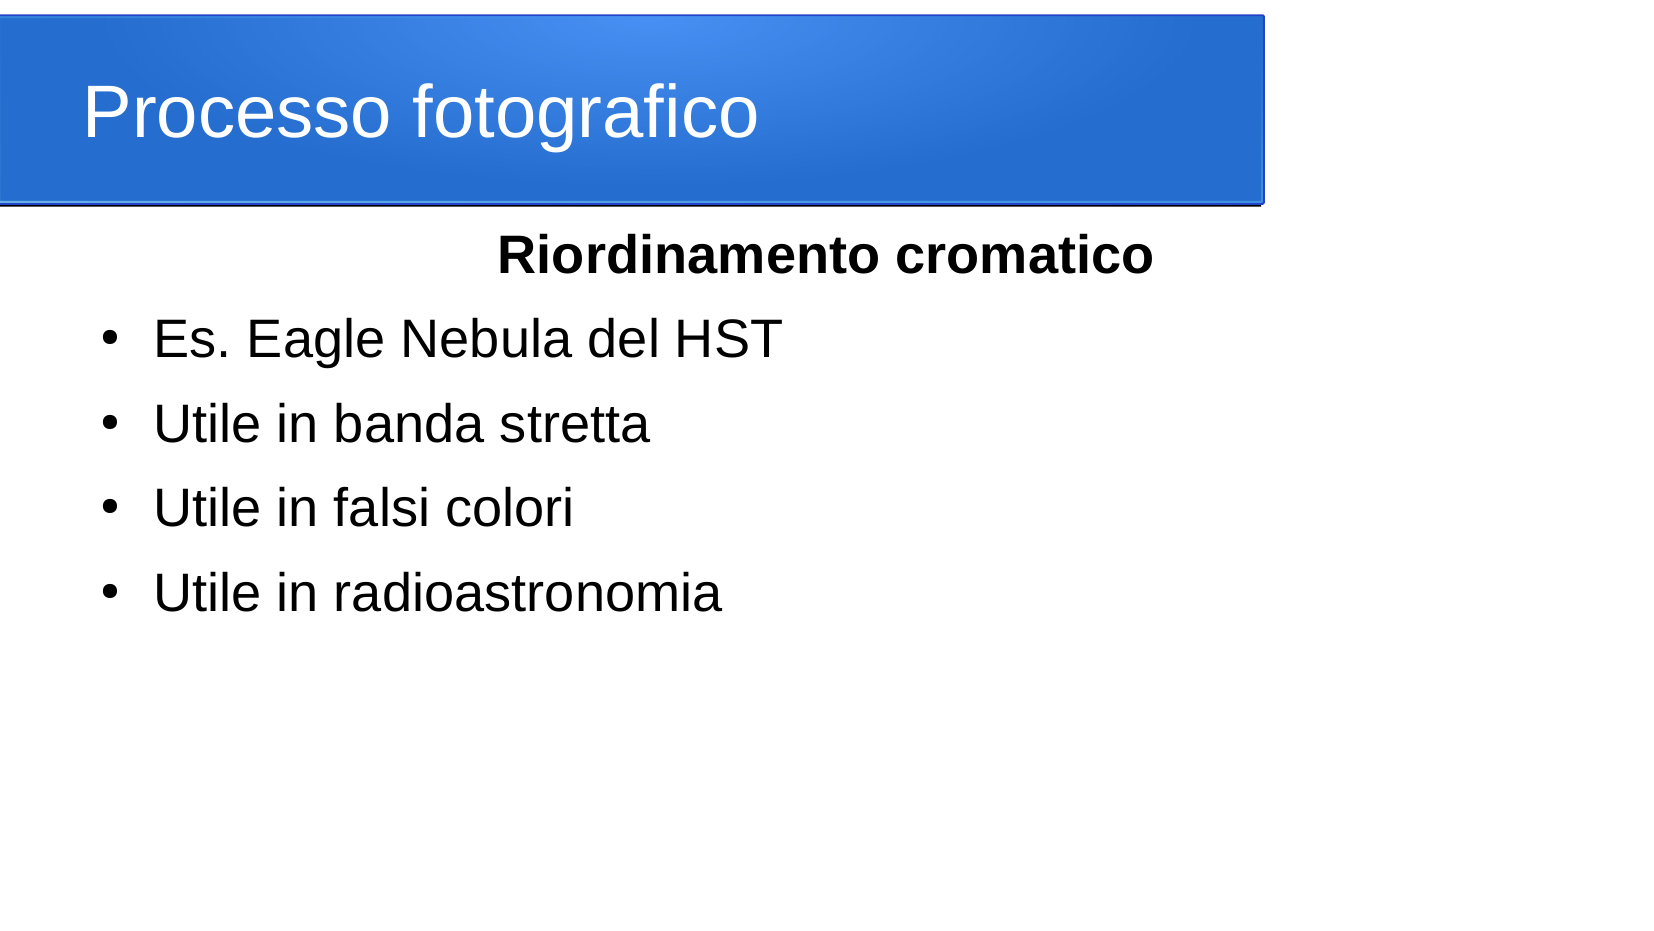

# Processo fotografico
Riordinamento cromatico
Es. Eagle Nebula del HST
Utile in banda stretta
Utile in falsi colori
Utile in radioastronomia